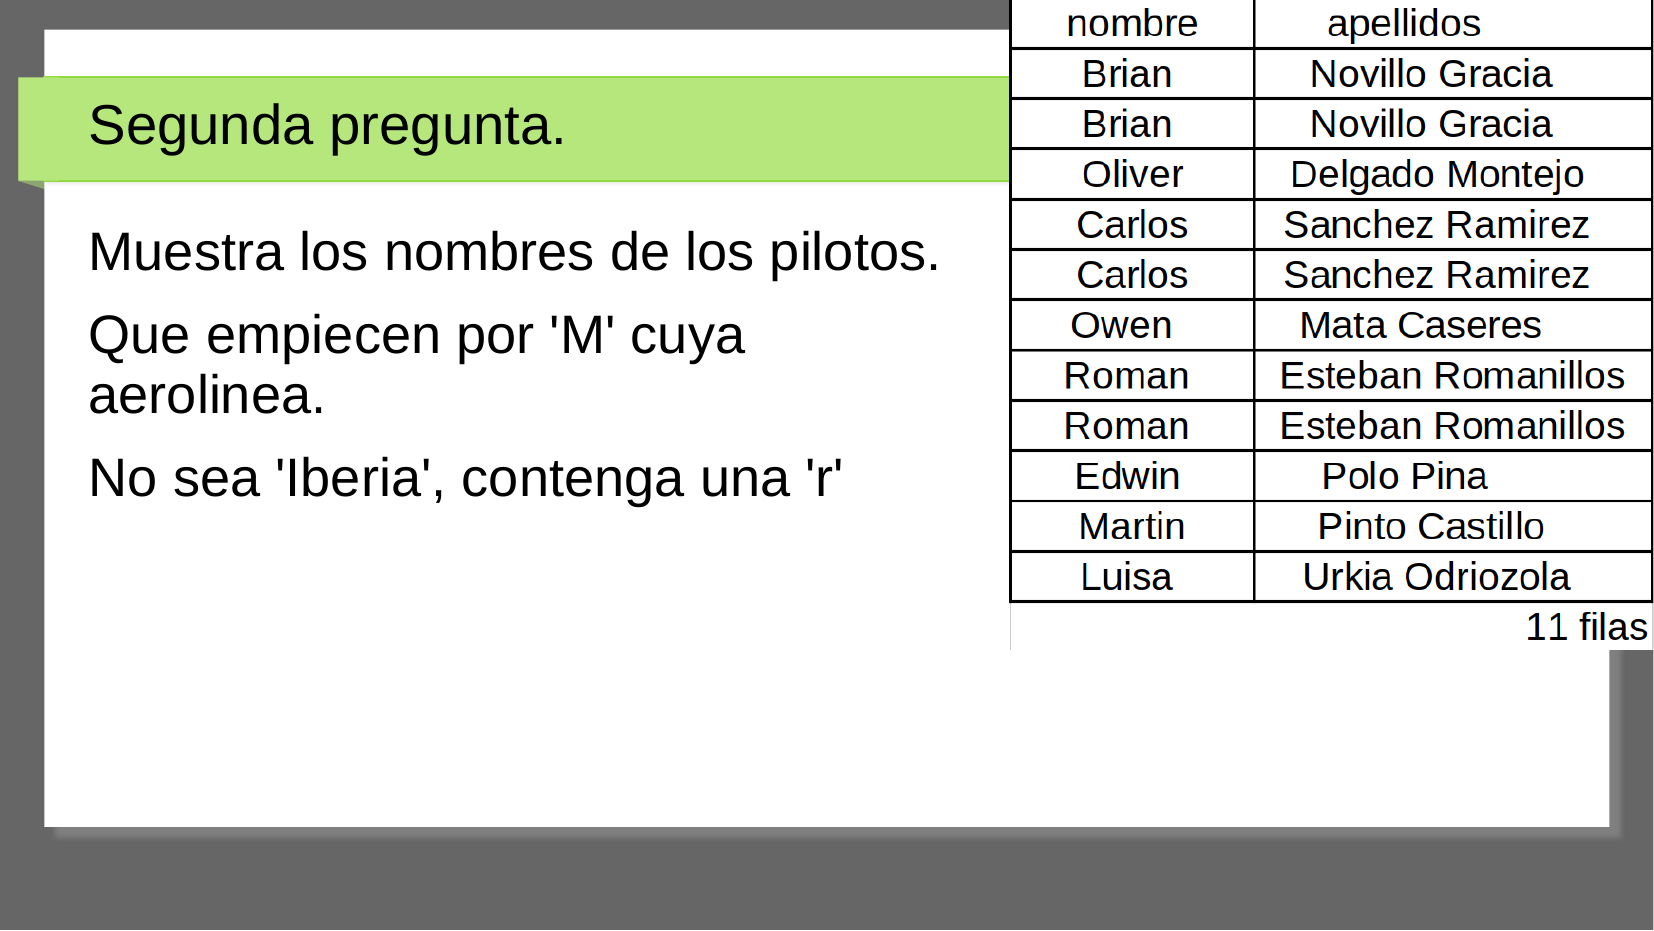

# Segunda pregunta.
Muestra los nombres de los pilotos.
Que empiecen por 'M' cuya aerolinea.
No sea 'Iberia', contenga una 'r'